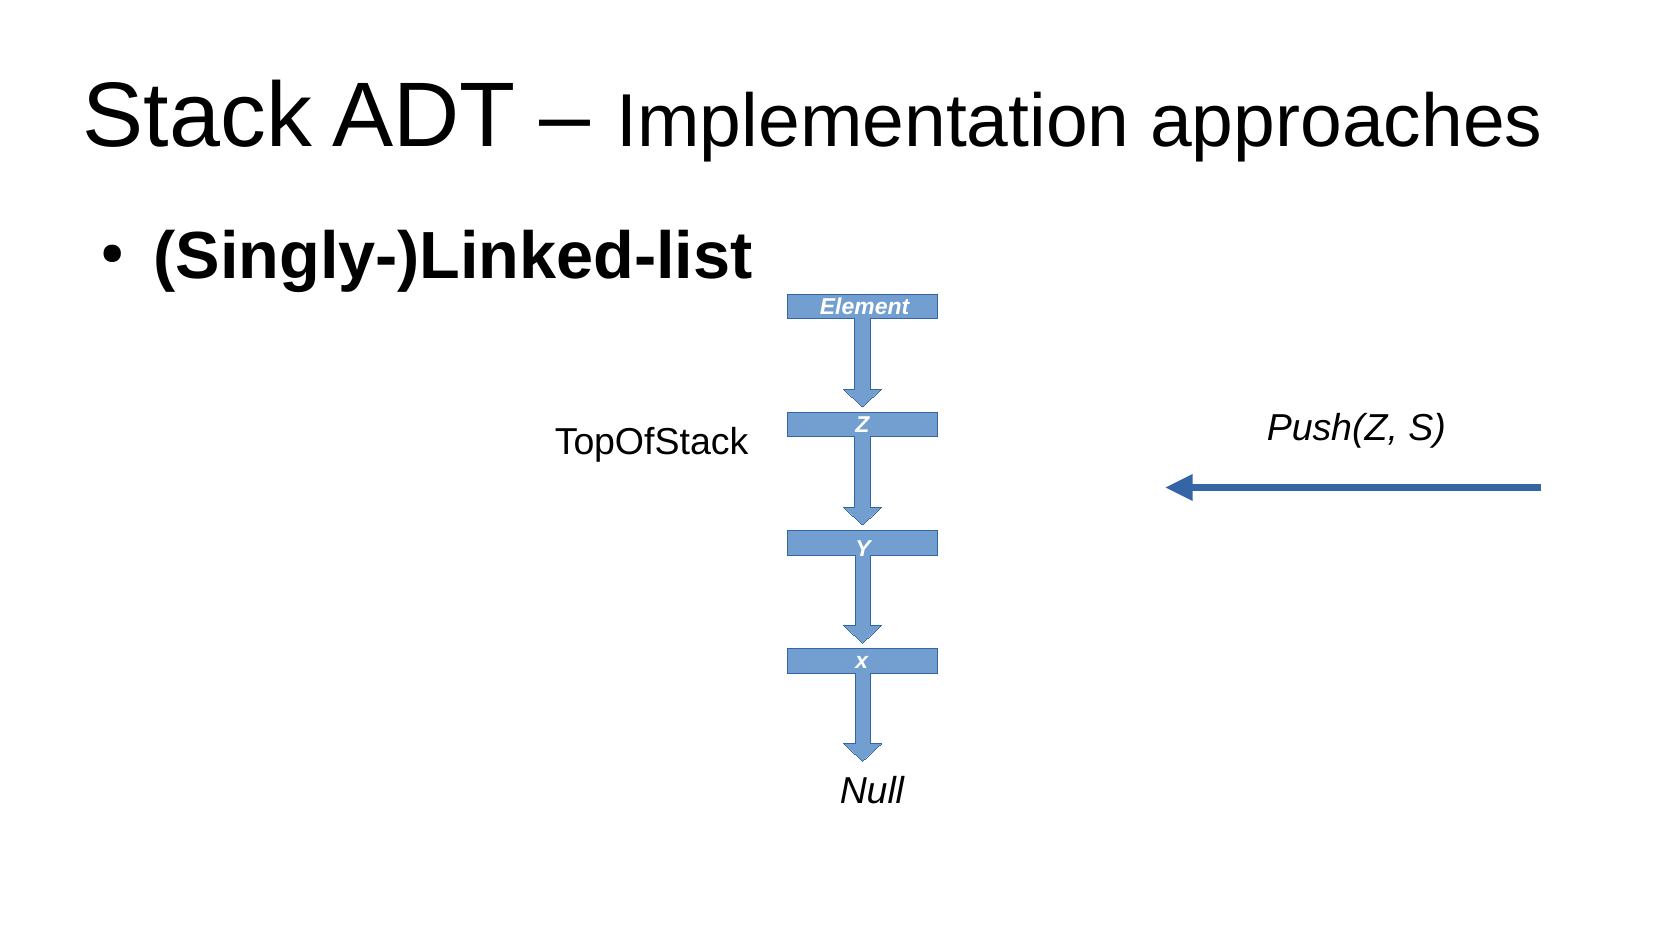

# Stack ADT – Implementation approaches
(Singly-)Linked-list
Element
Push(Z, S)
Z
TopOfStack
Y
x
Null